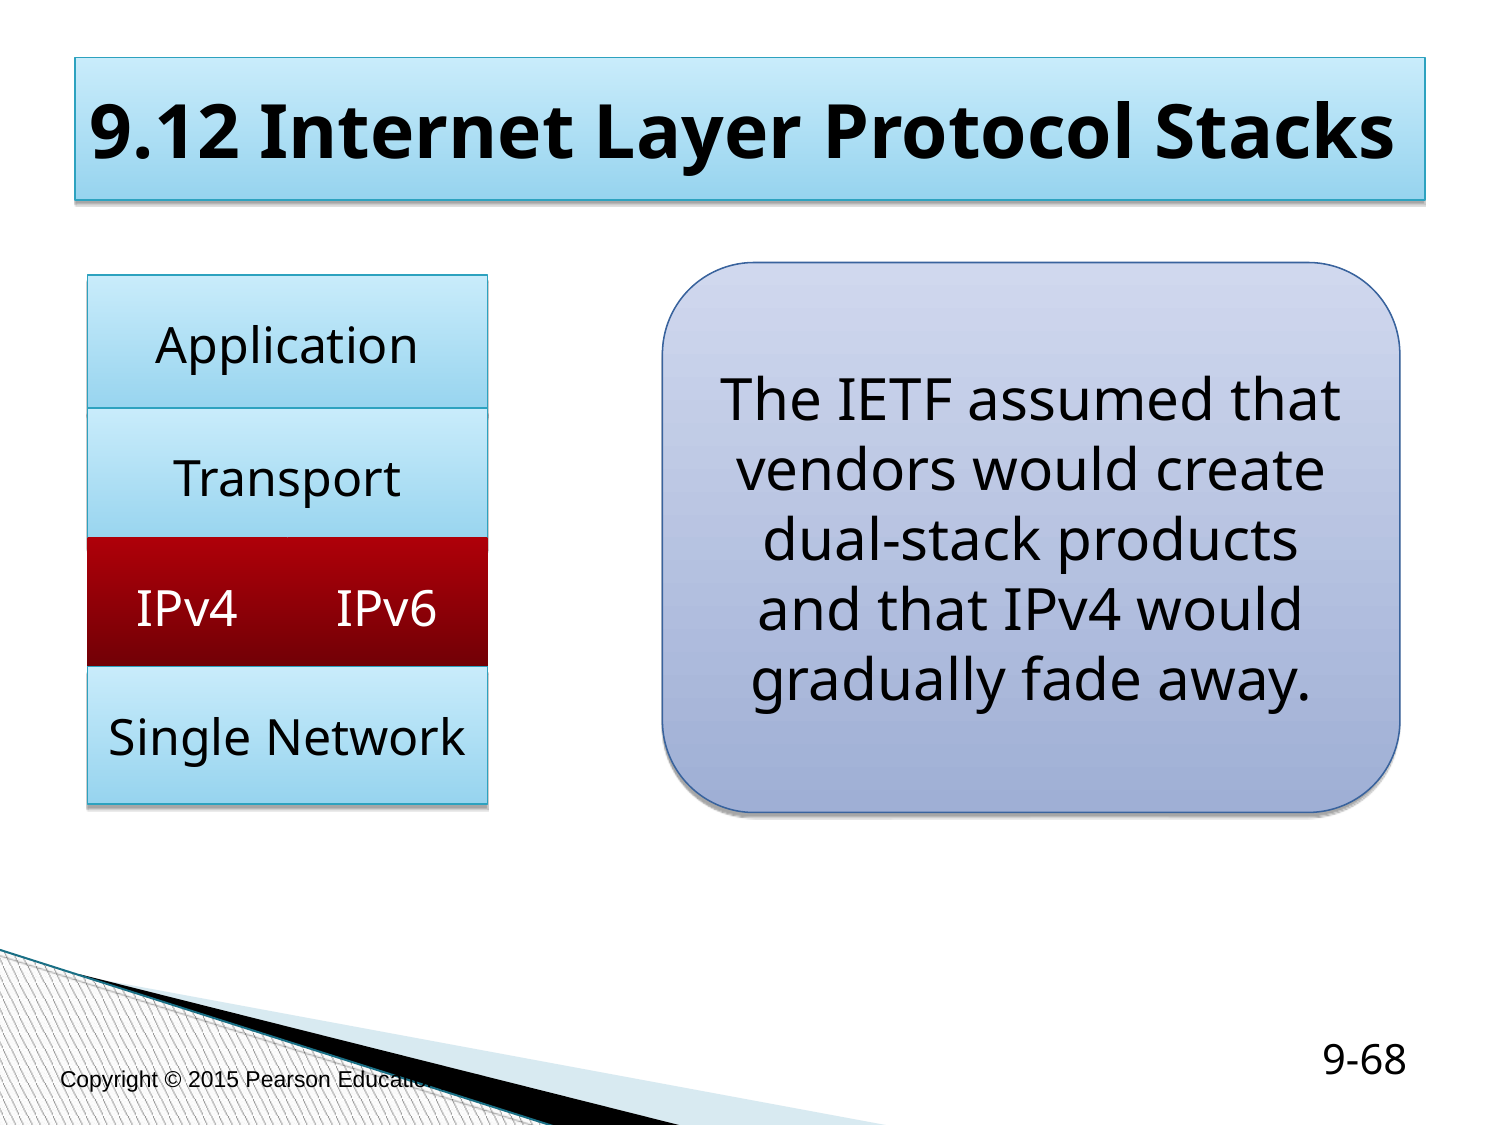

# 9.12 Internet Layer Protocol Stacks
The IETF assumed that vendors would create dual-stack products and that IPv4 would gradually fade away.
Application
Transport
IPv4
IPv6
Single Network
Copyright © 2015 Pearson Education, Inc.